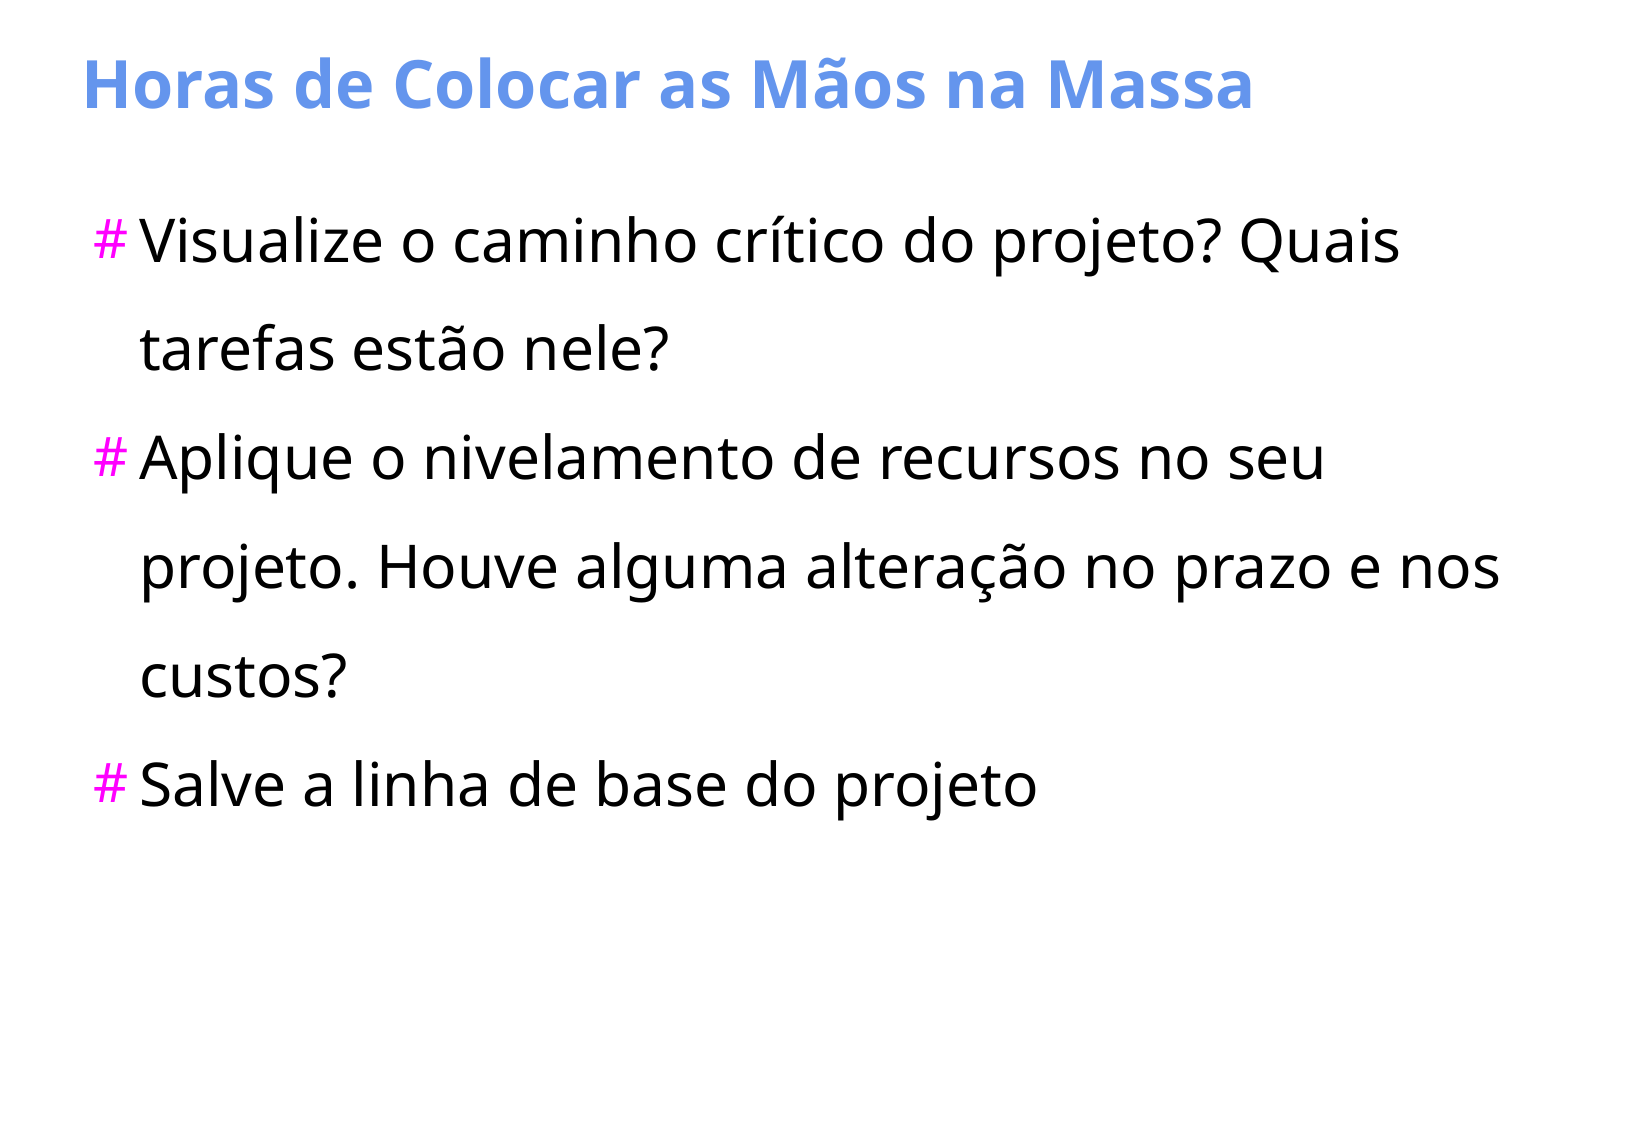

# Horas de Colocar as Mãos na Massa
Visualize o caminho crítico do projeto? Quais tarefas estão nele?
Aplique o nivelamento de recursos no seu projeto. Houve alguma alteração no prazo e nos custos?
Salve a linha de base do projeto